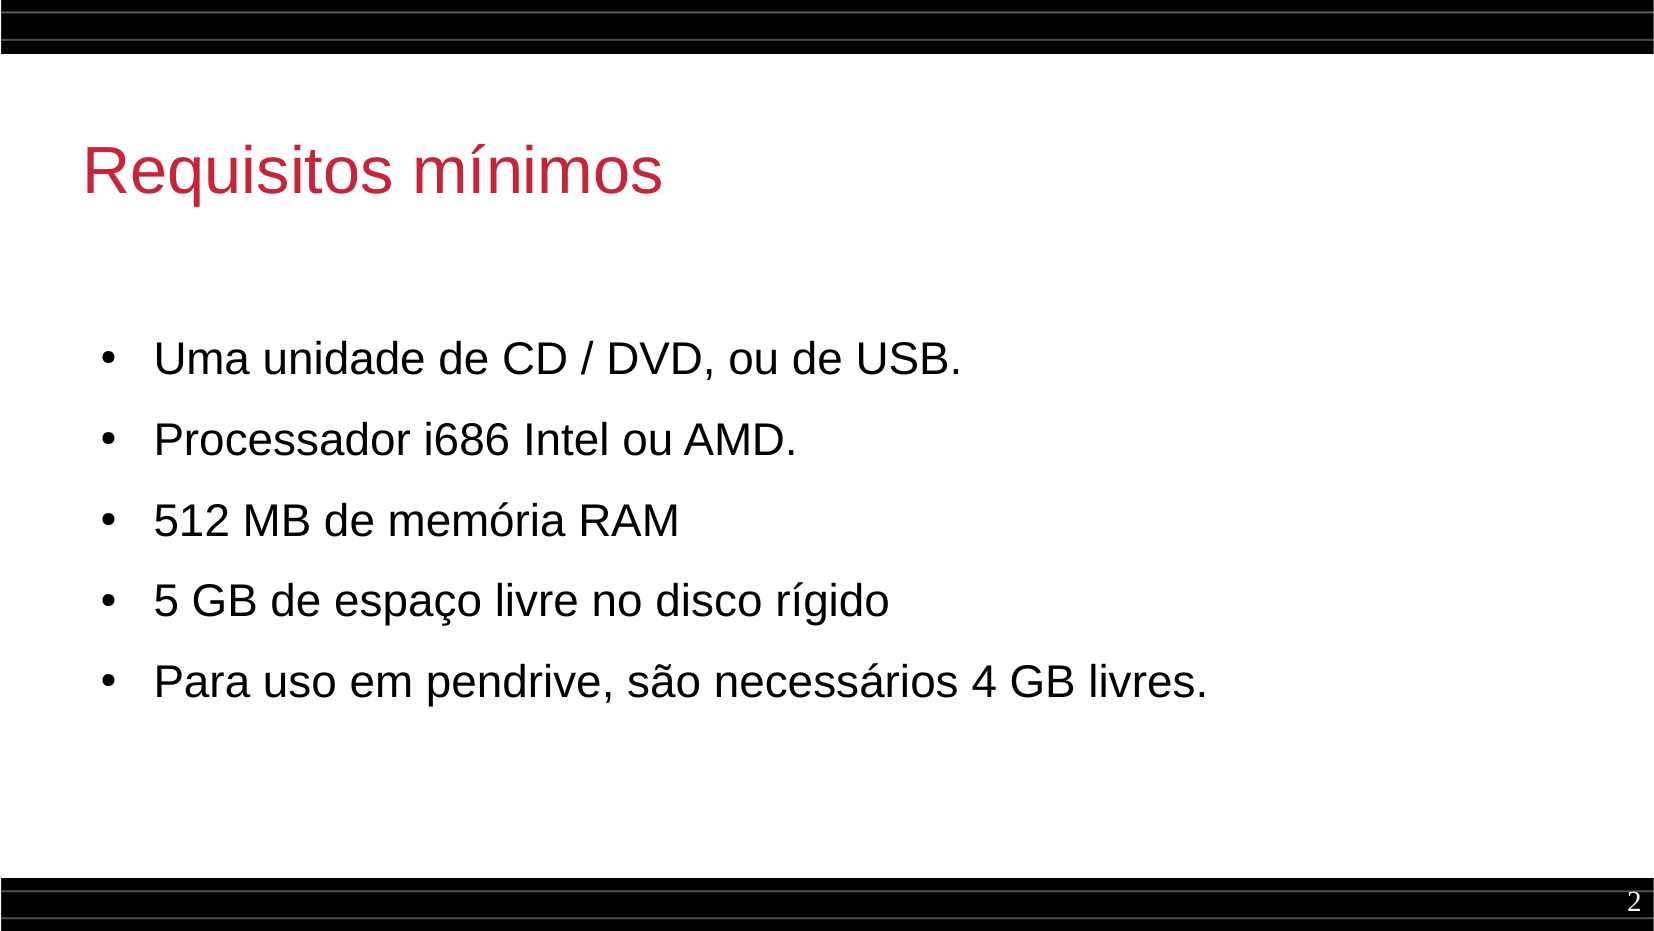

# Requisitos mínimos
Uma unidade de CD / DVD, ou de USB.
Processador i686 Intel ou AMD.
512 MB de memória RAM
5 GB de espaço livre no disco rígido
Para uso em pendrive, são necessários 4 GB livres.